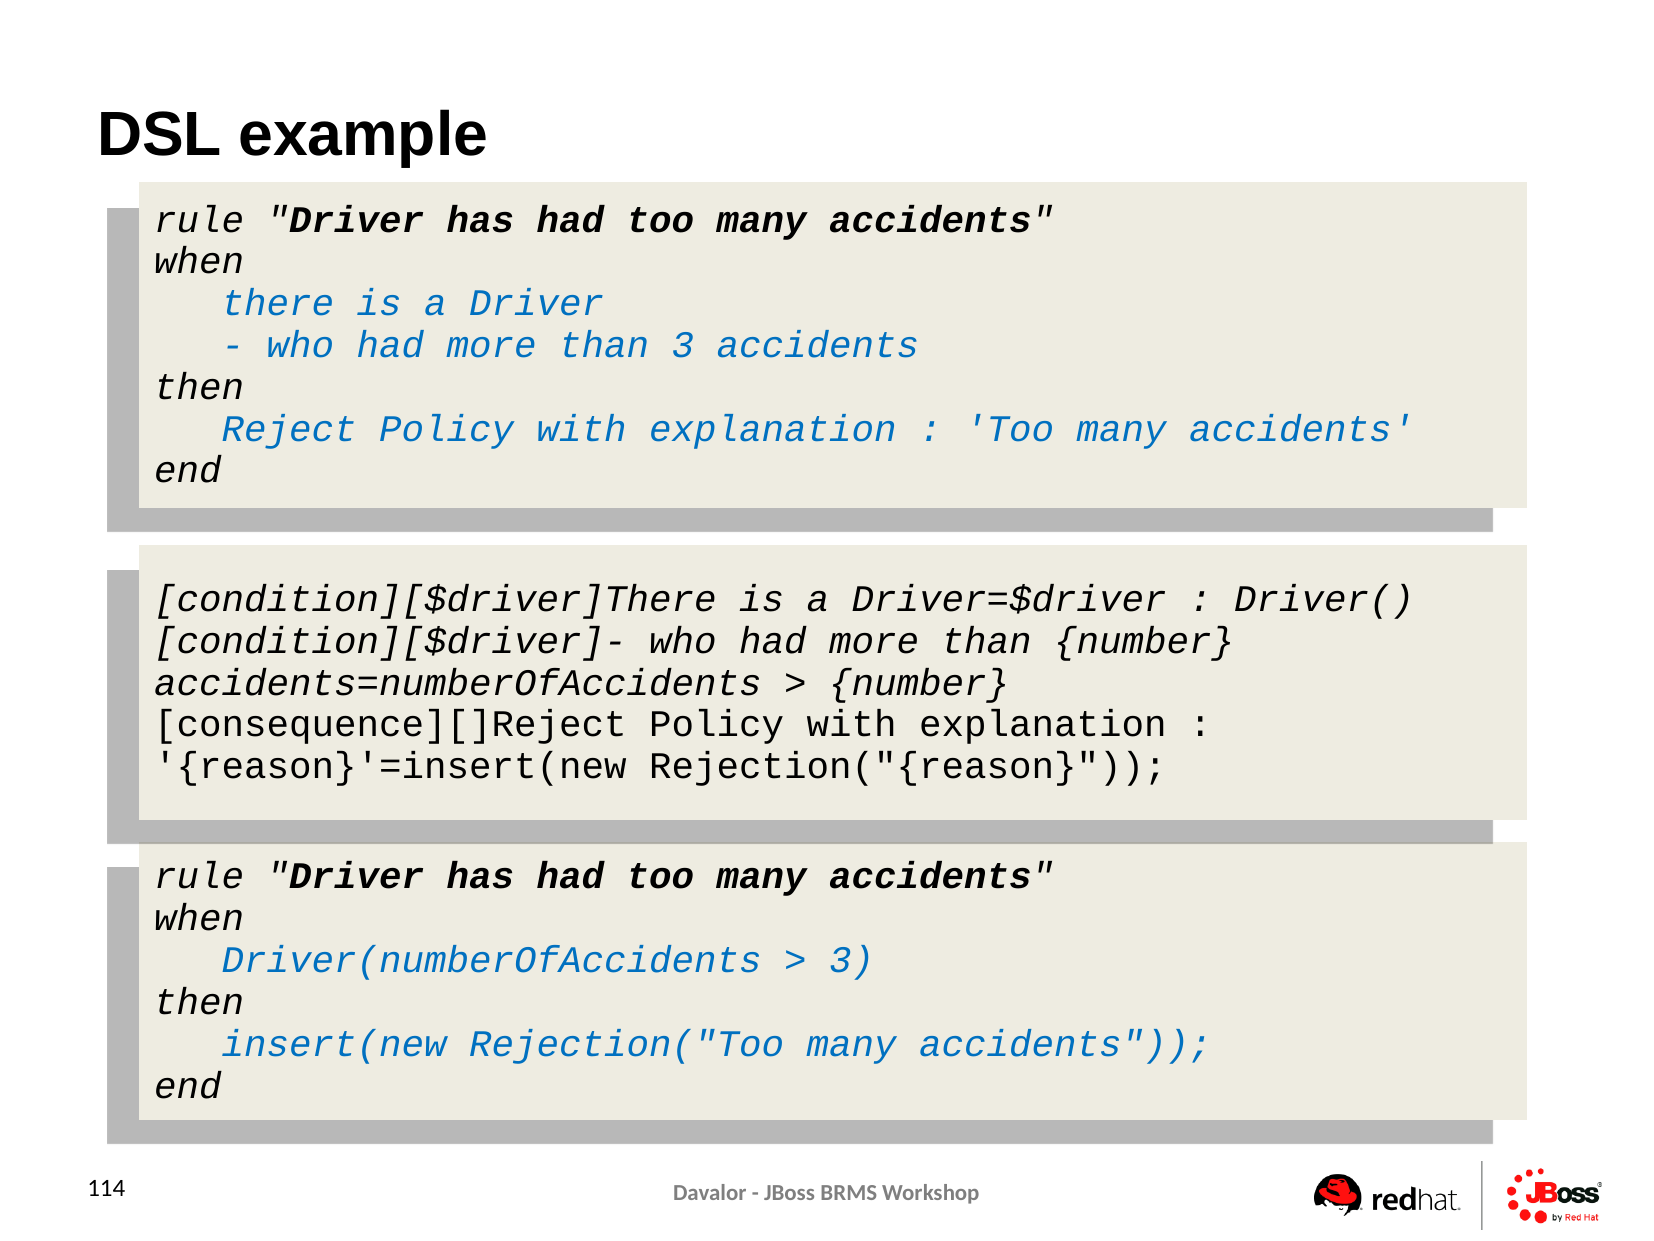

# DSL example
rule "Driver has had too many accidents"
when
 there is a Driver
 - who had more than 3 accidents
then
 Reject Policy with explanation : 'Too many accidents'
end
[condition][$driver]There is a Driver=$driver : Driver()
[condition][$driver]- who had more than {number} accidents=numberOfAccidents > {number}
[consequence][]Reject Policy with explanation : '{reason}'=insert(new Rejection("{reason}"));
rule "Driver has had too many accidents"
when
 Driver(numberOfAccidents > 3)
then
 insert(new Rejection("Too many accidents"));
end